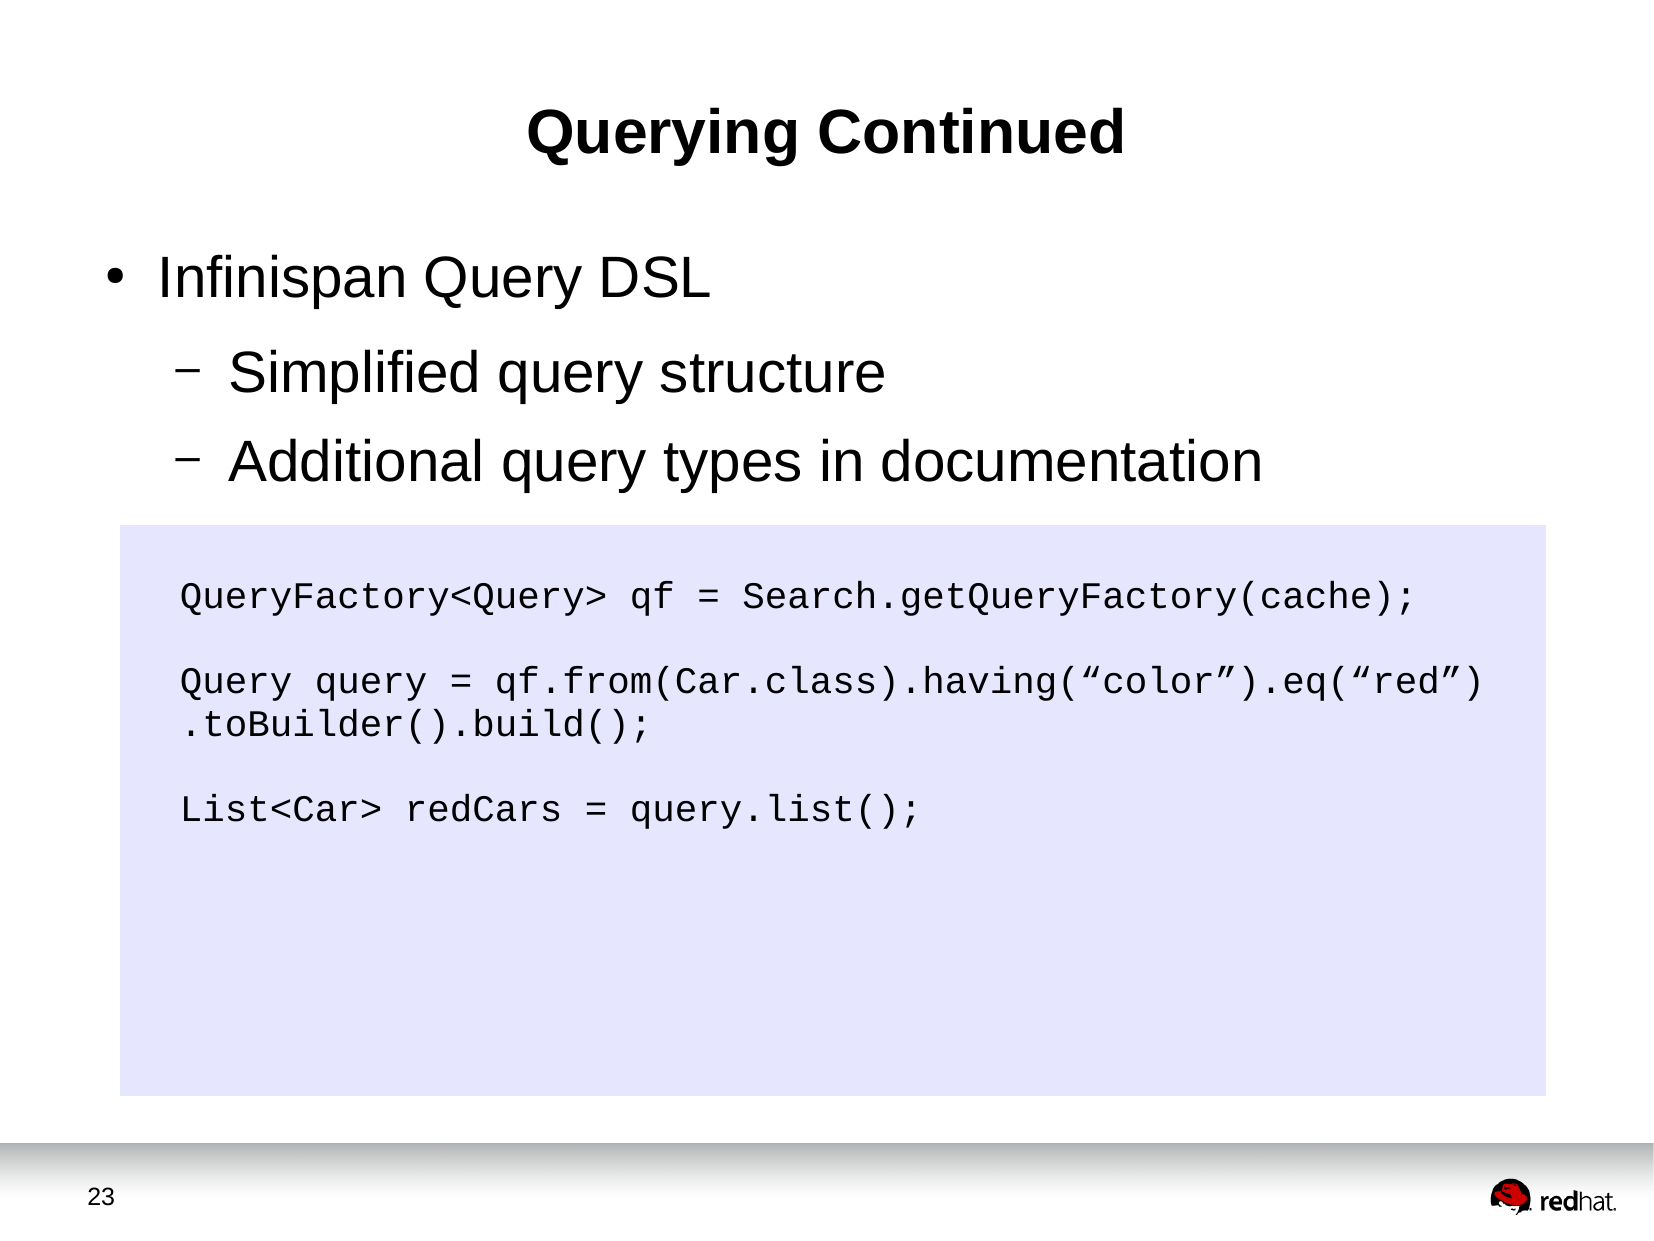

# Querying Continued
Infinispan Query DSL
Simplified query structure
Additional query types in documentation
QueryFactory<Query> qf = Search.getQueryFactory(cache);
Query query = qf.from(Car.class).having(“color”).eq(“red”)
.toBuilder().build();
List<Car> redCars = query.list();